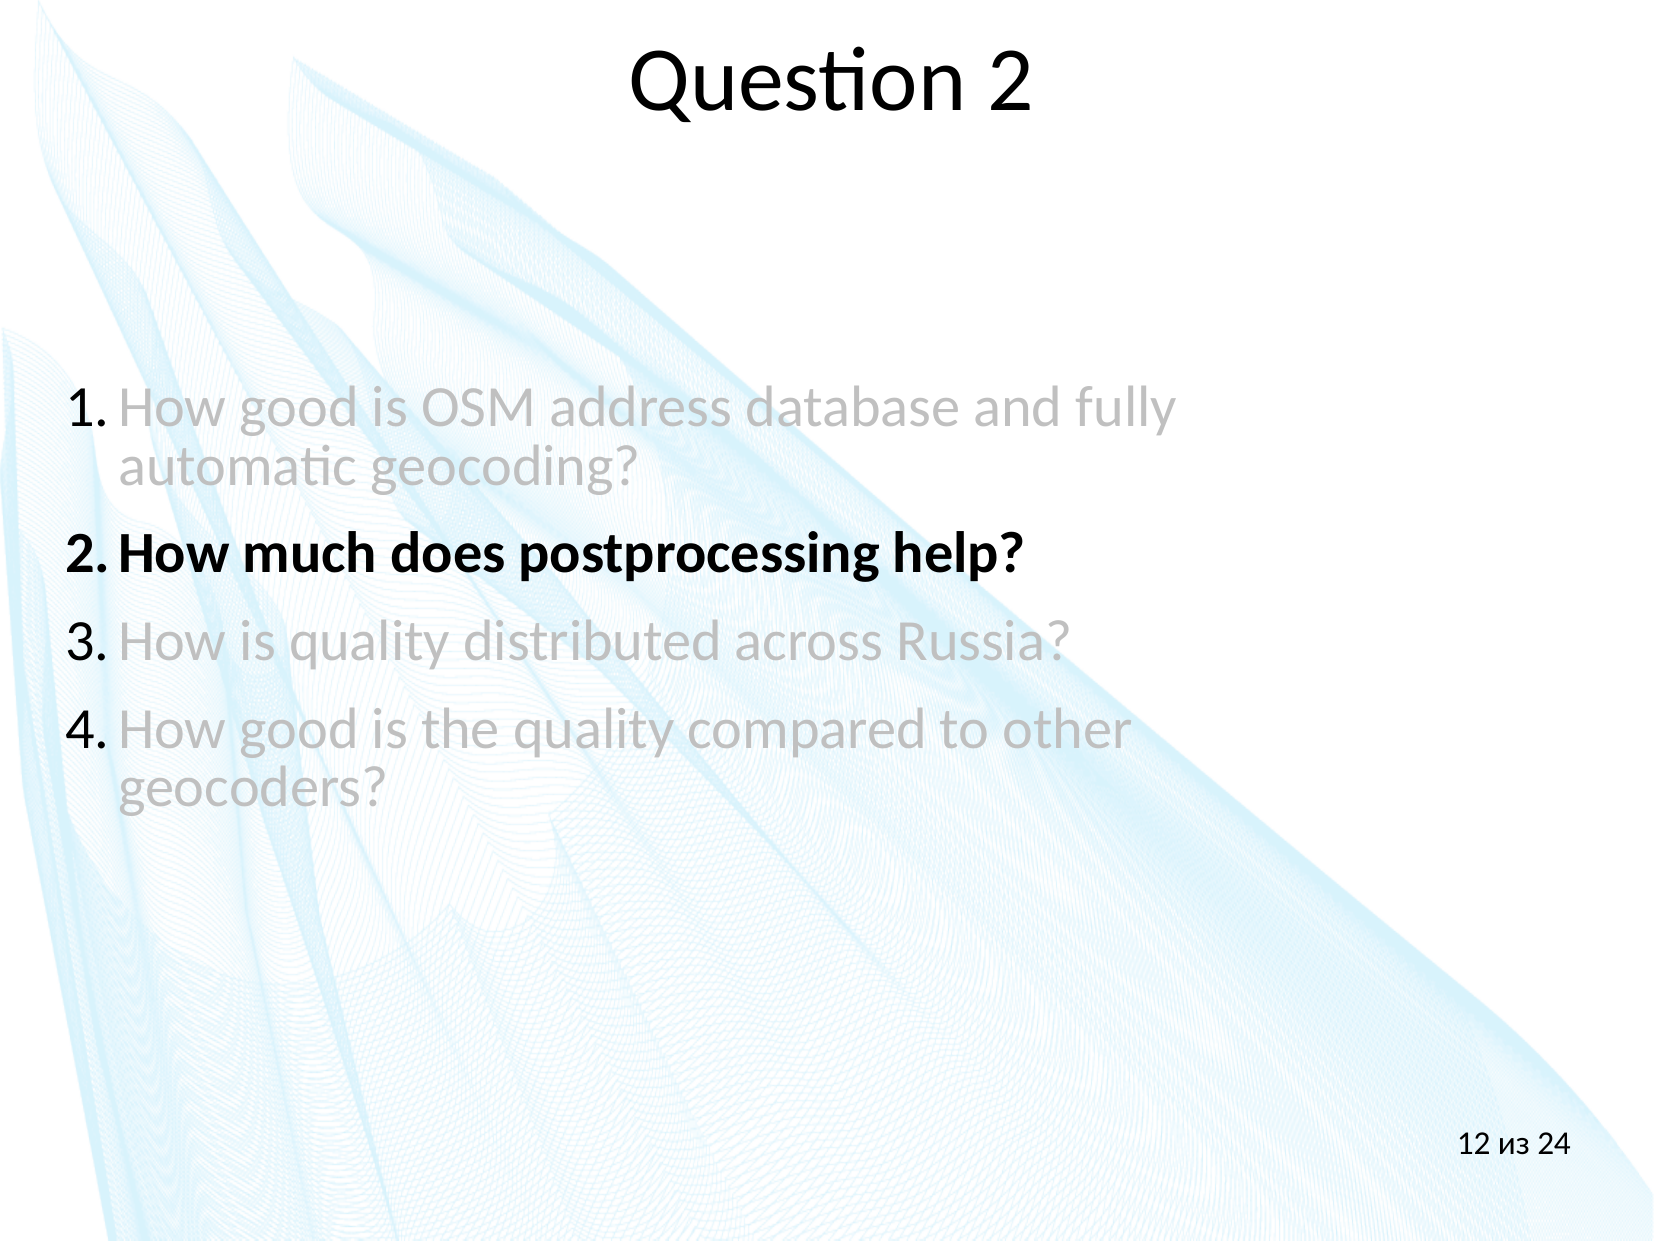

Question 2
# How good is OSM address database and fully automatic geocoding?
How much does postprocessing help?
How is quality distributed across Russia?
How good is the quality compared to other geocoders?
12